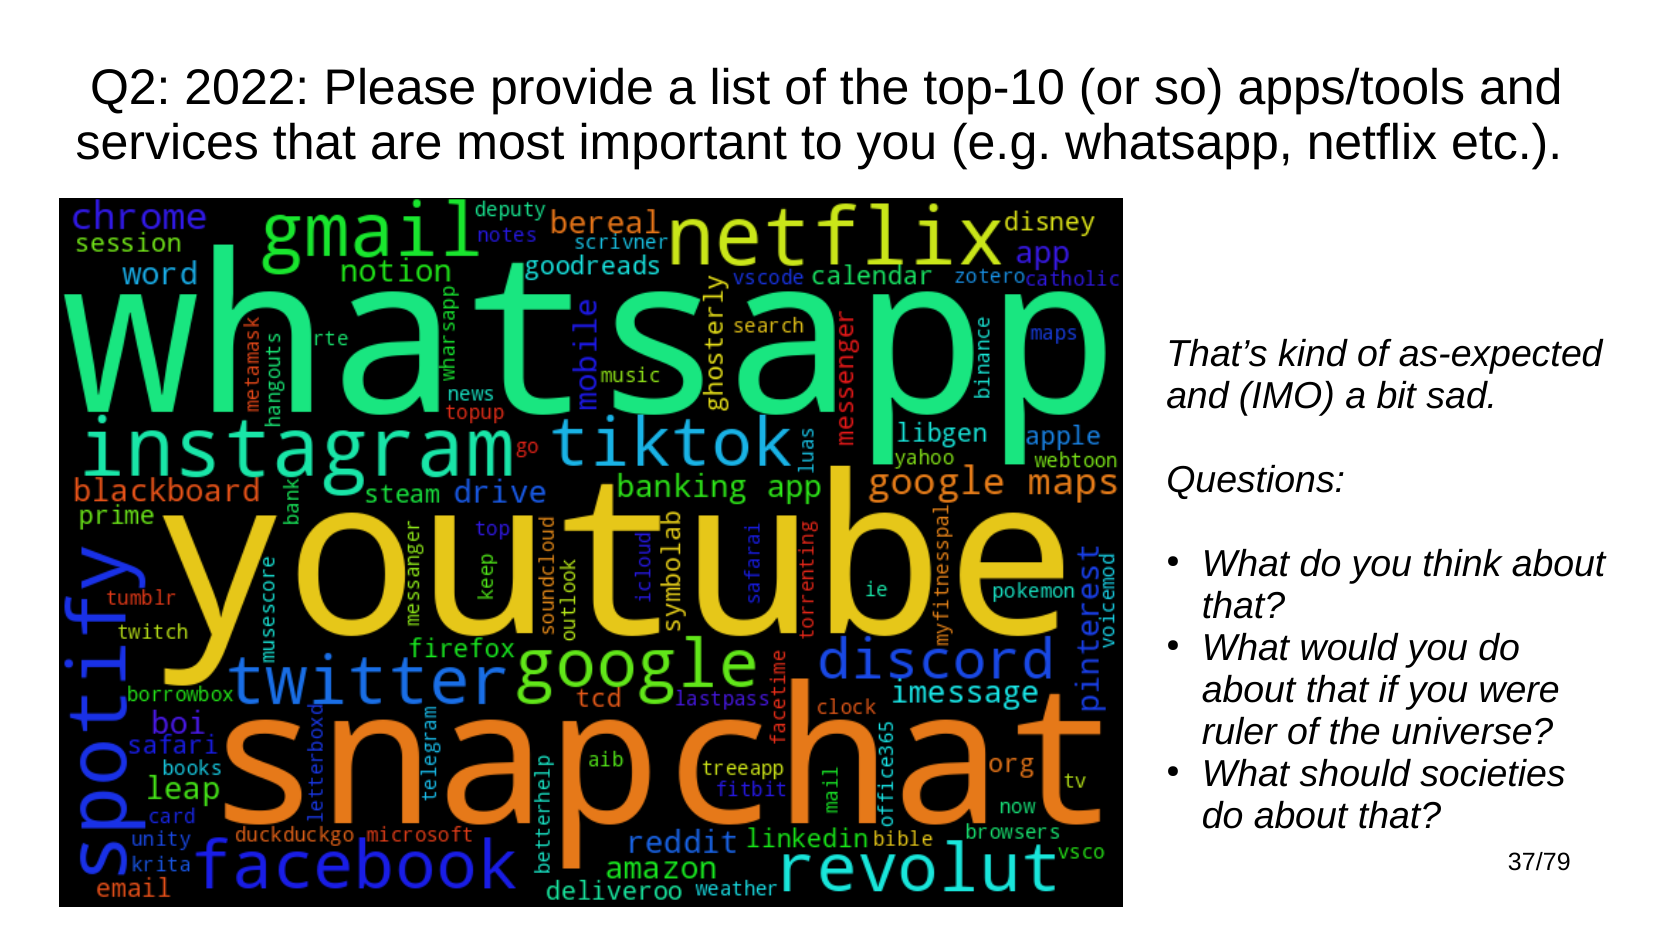

# Q2: 2022: Please provide a list of the top-10 (or so) apps/tools and services that are most important to you (e.g. whatsapp, netflix etc.).
That’s kind of as-expected and (IMO) a bit sad.
Questions:
What do you think about that?
What would you do about that if you were ruler of the universe?
What should societies do about that?
37